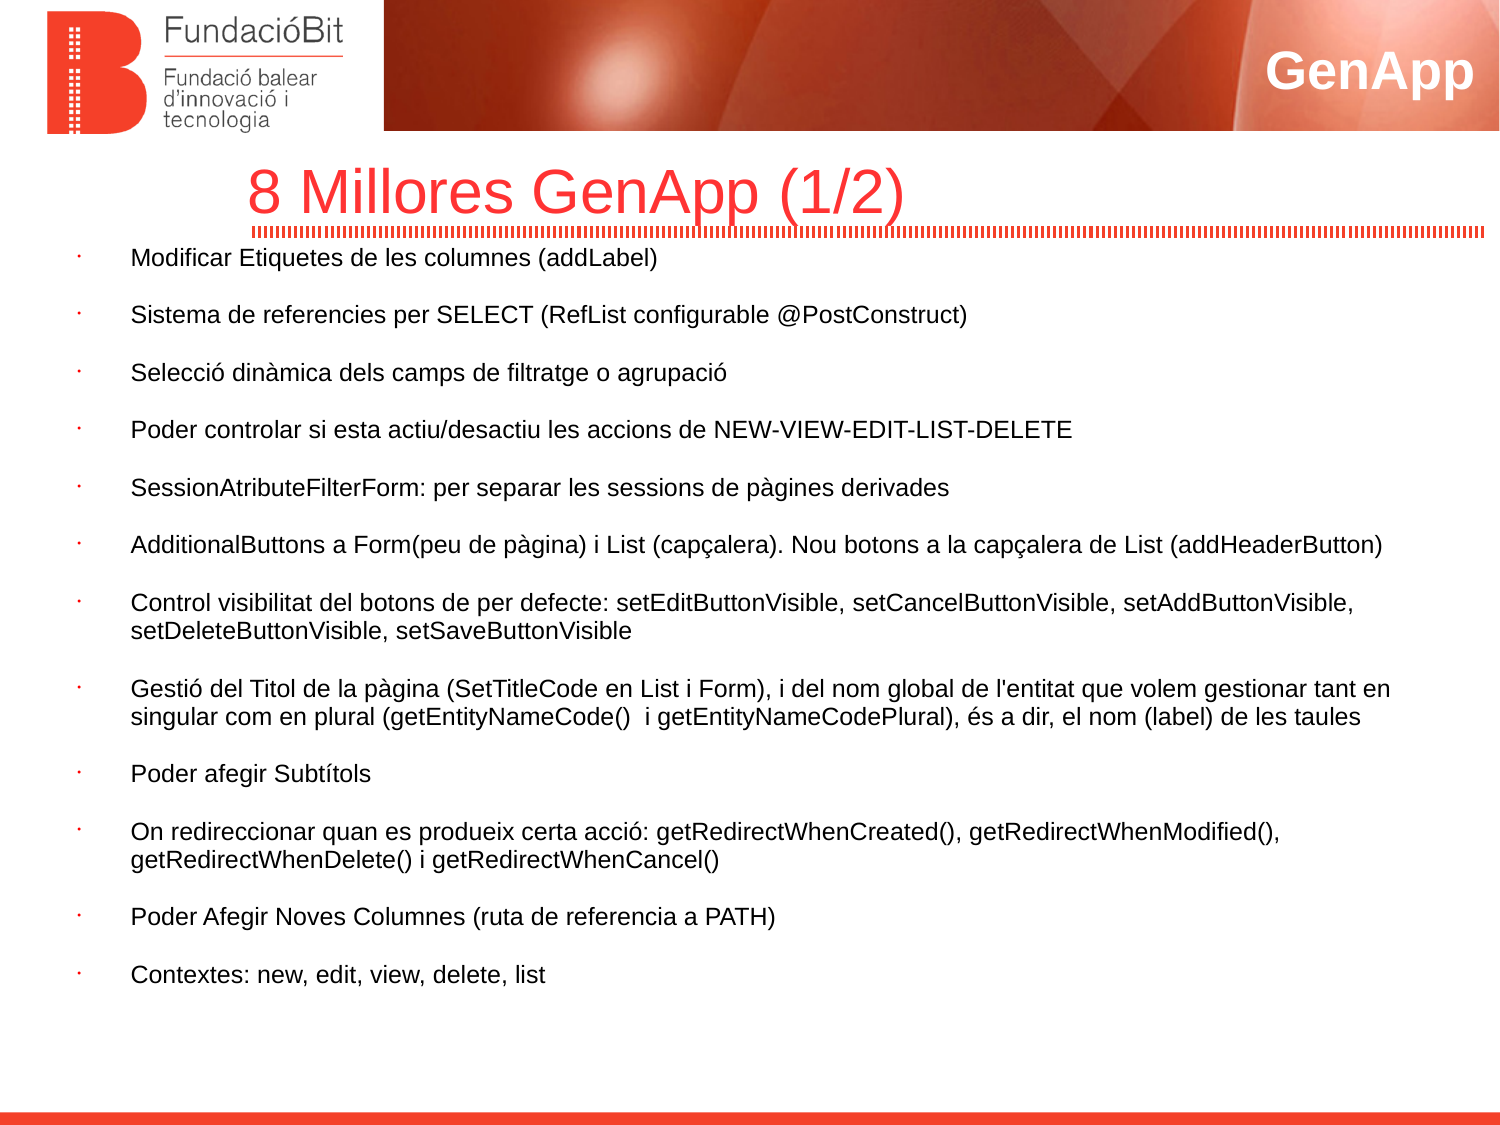

# GenApp
 8 Millores GenApp (1/2)
Modificar Etiquetes de les columnes (addLabel)
Sistema de referencies per SELECT (RefList configurable @PostConstruct)
Selecció dinàmica dels camps de filtratge o agrupació
Poder controlar si esta actiu/desactiu les accions de NEW-VIEW-EDIT-LIST-DELETE
SessionAtributeFilterForm: per separar les sessions de pàgines derivades
AdditionalButtons a Form(peu de pàgina) i List (capçalera). Nou botons a la capçalera de List (addHeaderButton)
Control visibilitat del botons de per defecte: setEditButtonVisible, setCancelButtonVisible, setAddButtonVisible, setDeleteButtonVisible, setSaveButtonVisible
Gestió del Titol de la pàgina (SetTitleCode en List i Form), i del nom global de l'entitat que volem gestionar tant en singular com en plural (getEntityNameCode() i getEntityNameCodePlural), és a dir, el nom (label) de les taules
Poder afegir Subtítols
On redireccionar quan es produeix certa acció: getRedirectWhenCreated(), getRedirectWhenModified(), getRedirectWhenDelete() i getRedirectWhenCancel()
Poder Afegir Noves Columnes (ruta de referencia a PATH)
Contextes: new, edit, view, delete, list